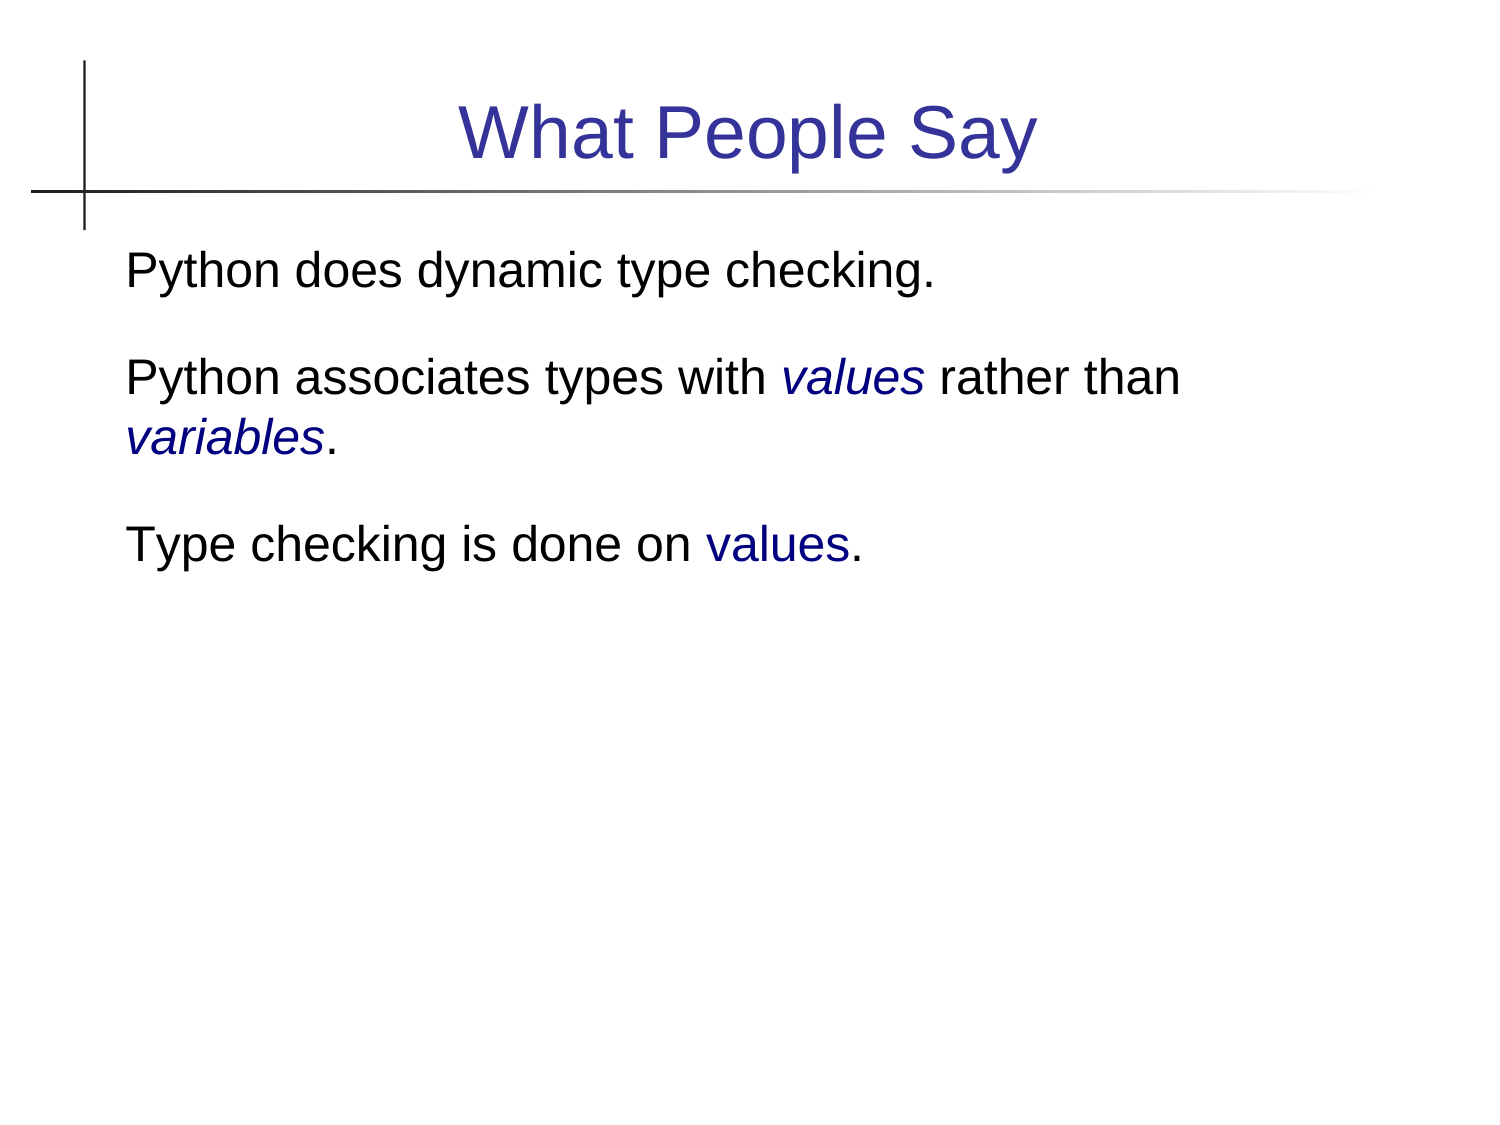

# What People Say
Python does dynamic type checking.
Python associates types with values rather than variables.
Type checking is done on values.